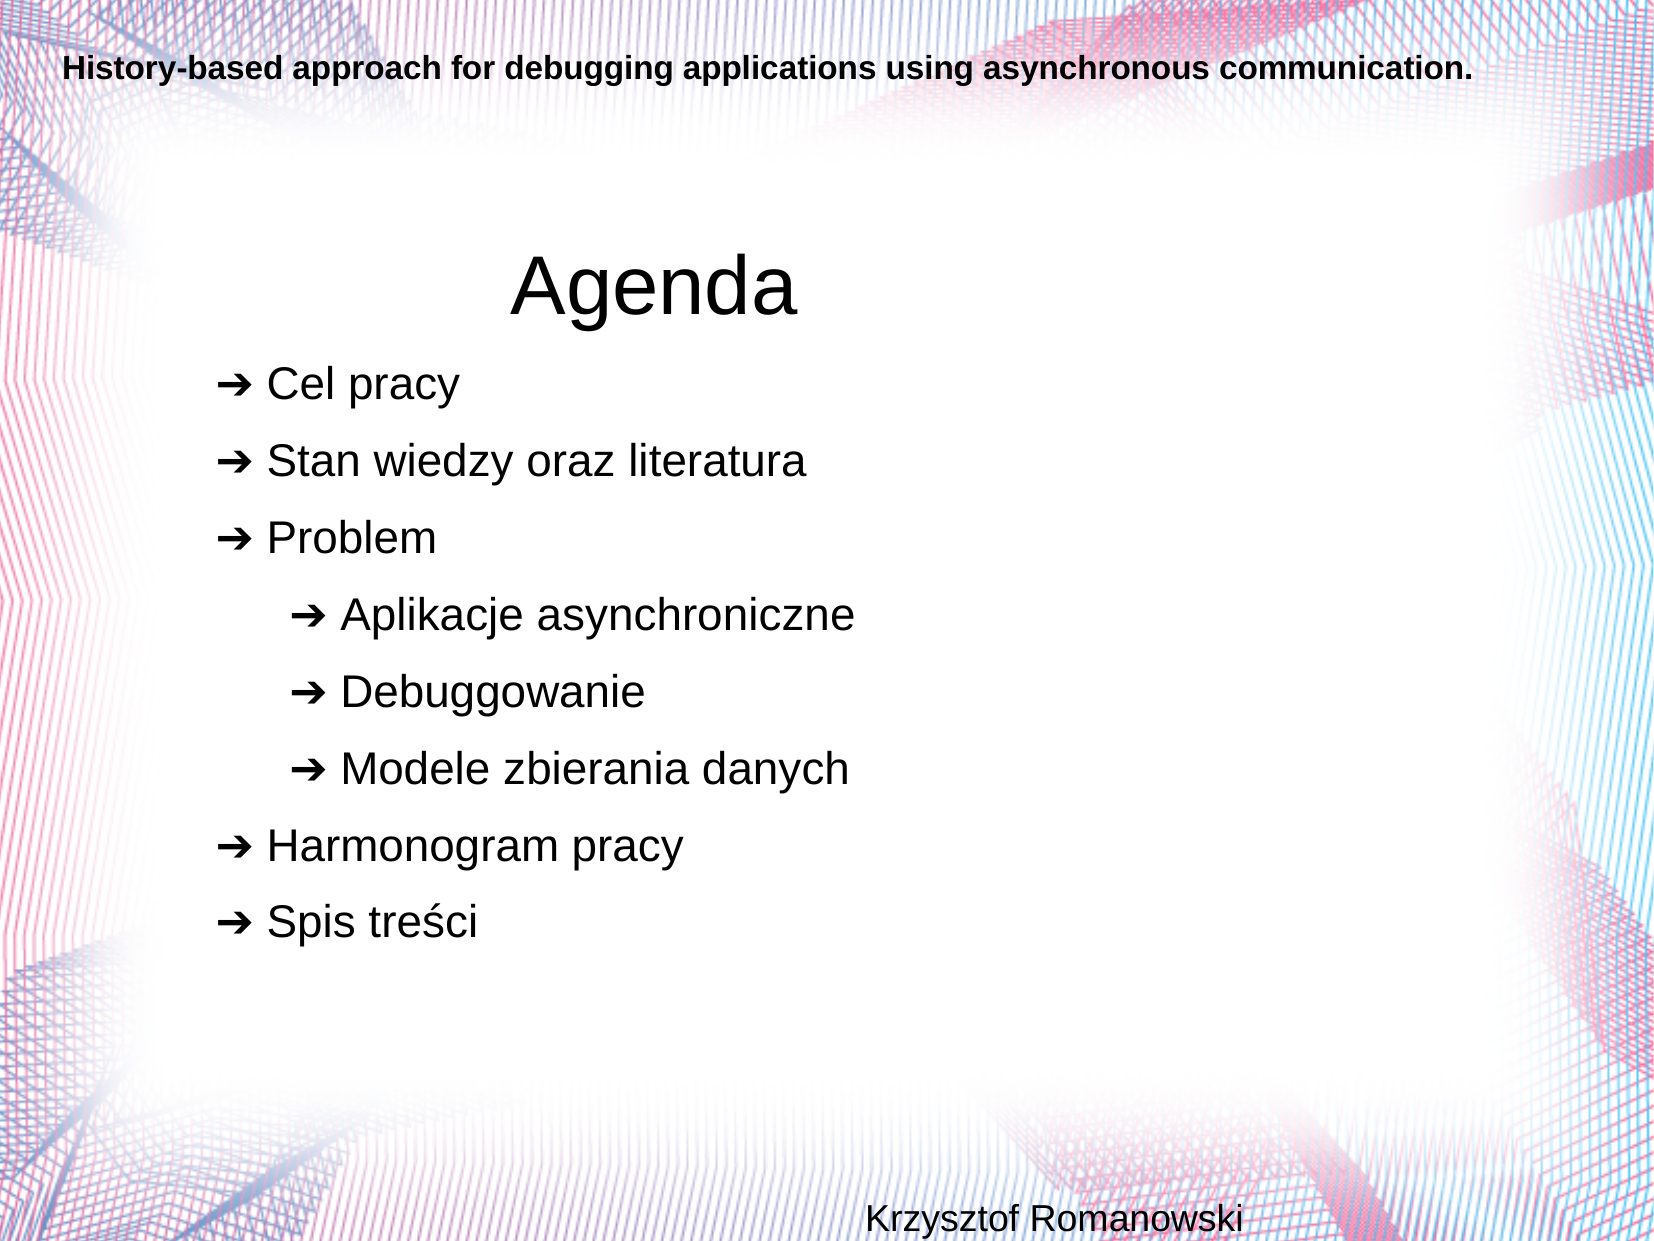

History-based approach for debugging applications using asynchronous communication.
				Agenda
➔ Cel pracy
➔ Stan wiedzy oraz literatura
➔ Problem
	➔ Aplikacje asynchroniczne
	➔ Debuggowanie
	➔ Modele zbierania danych
➔ Harmonogram pracy
➔ Spis treści
Krzysztof Romanowski